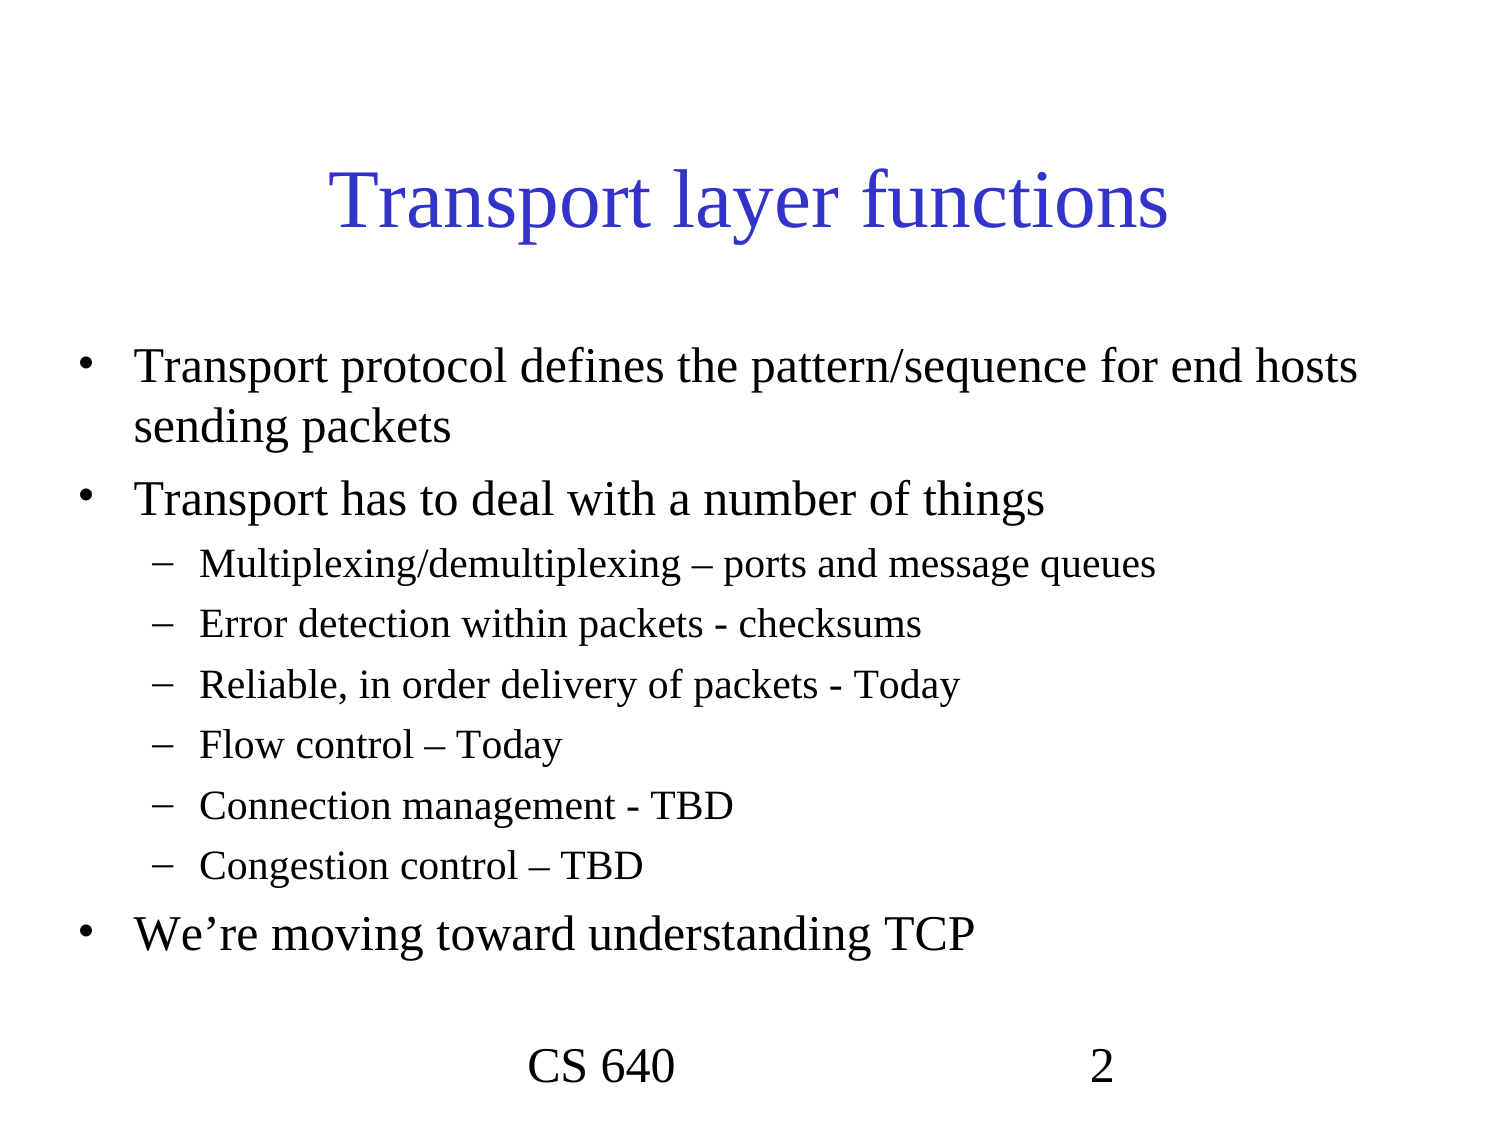

# Transport layer functions
Transport protocol defines the pattern/sequence for end hosts sending packets
Transport has to deal with a number of things
Multiplexing/demultiplexing – ports and message queues
Error detection within packets - checksums
Reliable, in order delivery of packets - Today
Flow control – Today
Connection management - TBD
Congestion control – TBD
We’re moving toward understanding TCP
Fall 2001
CS 640
2